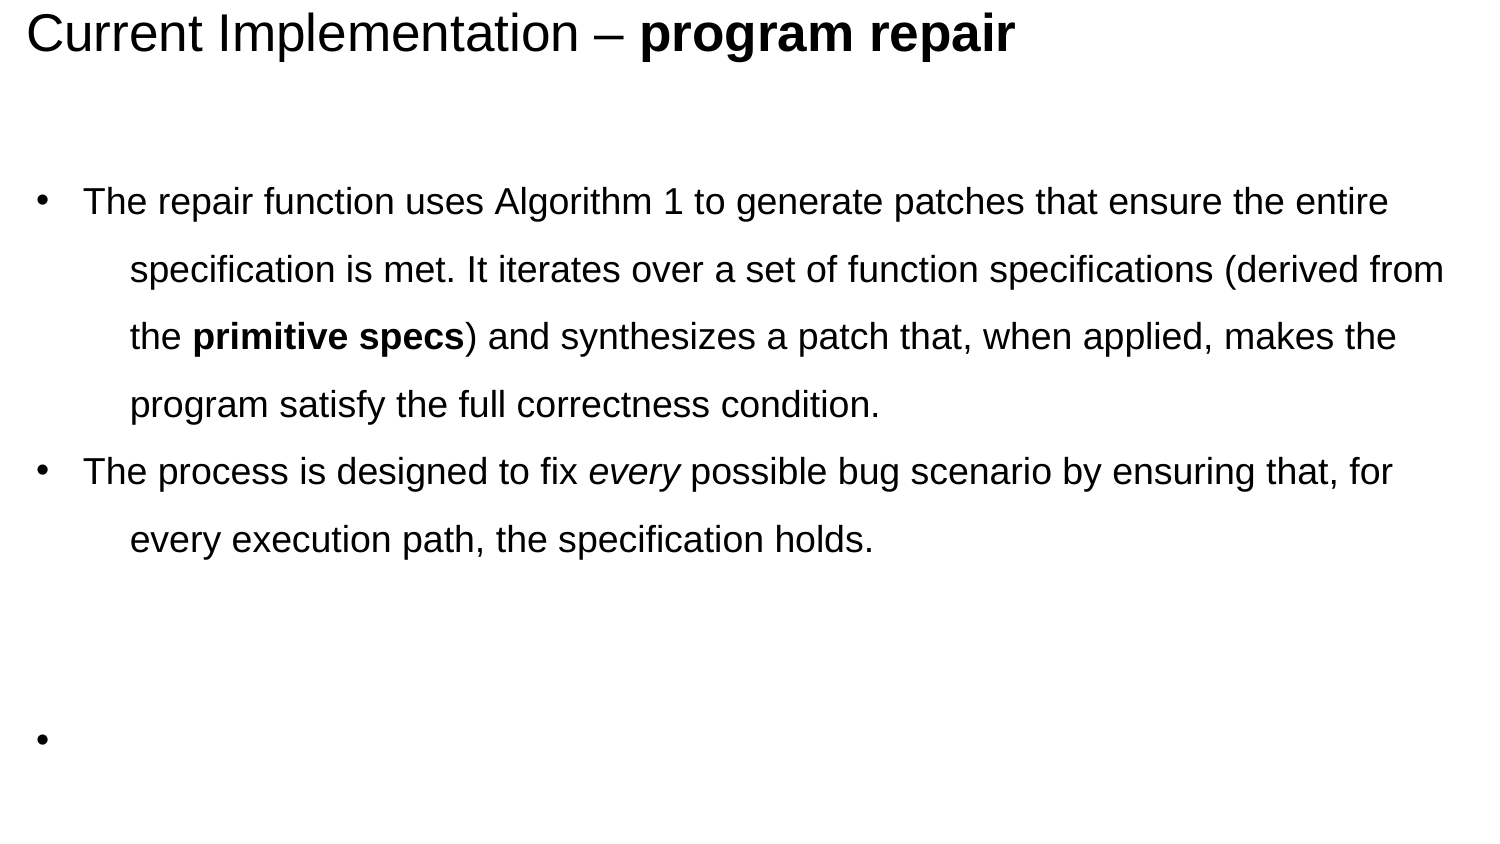

# Current Implementation – program repair
The repair function uses Algorithm 1 to generate patches that ensure the entire specification is met. It iterates over a set of function specifications (derived from the primitive specs) and synthesizes a patch that, when applied, makes the program satisfy the full correctness condition.
The process is designed to fix every possible bug scenario by ensuring that, for every execution path, the specification holds.